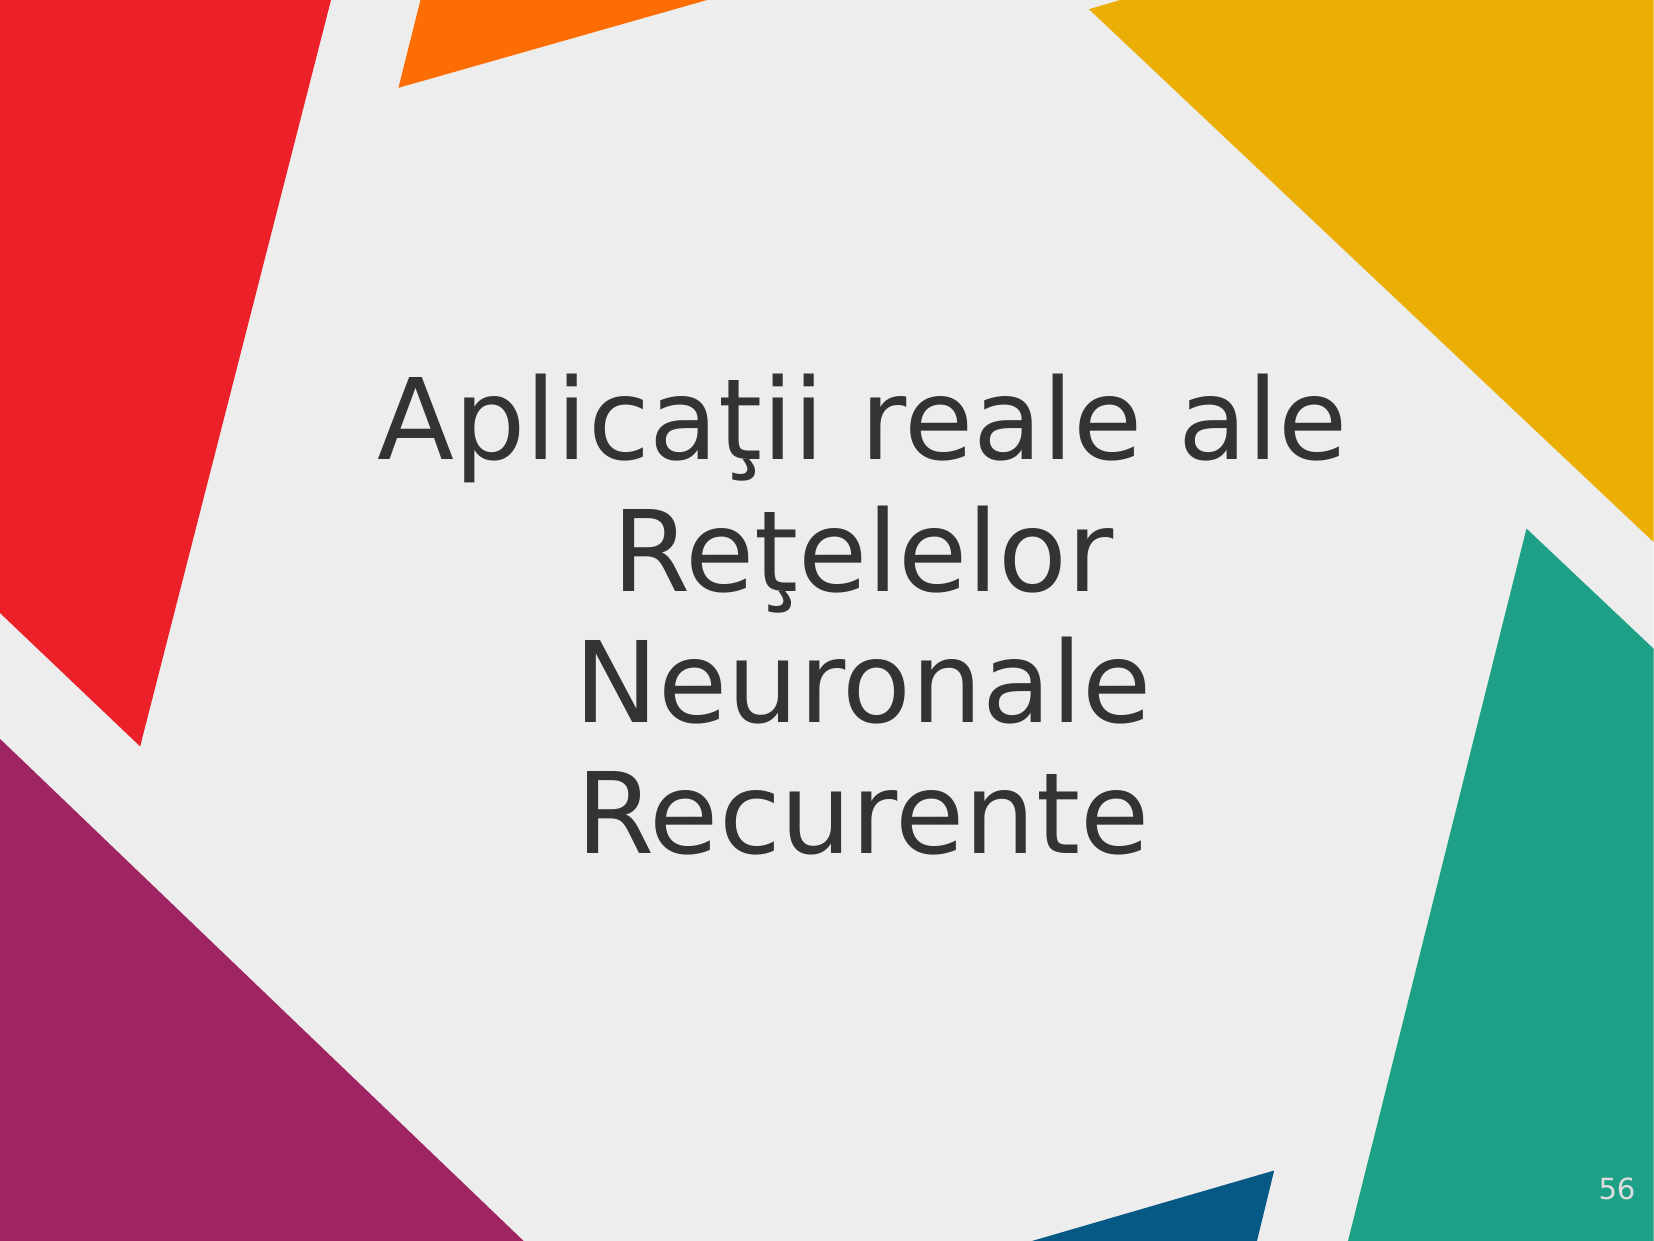

# Aplicaţii reale ale Reţelelor Neuronale Recurente
56